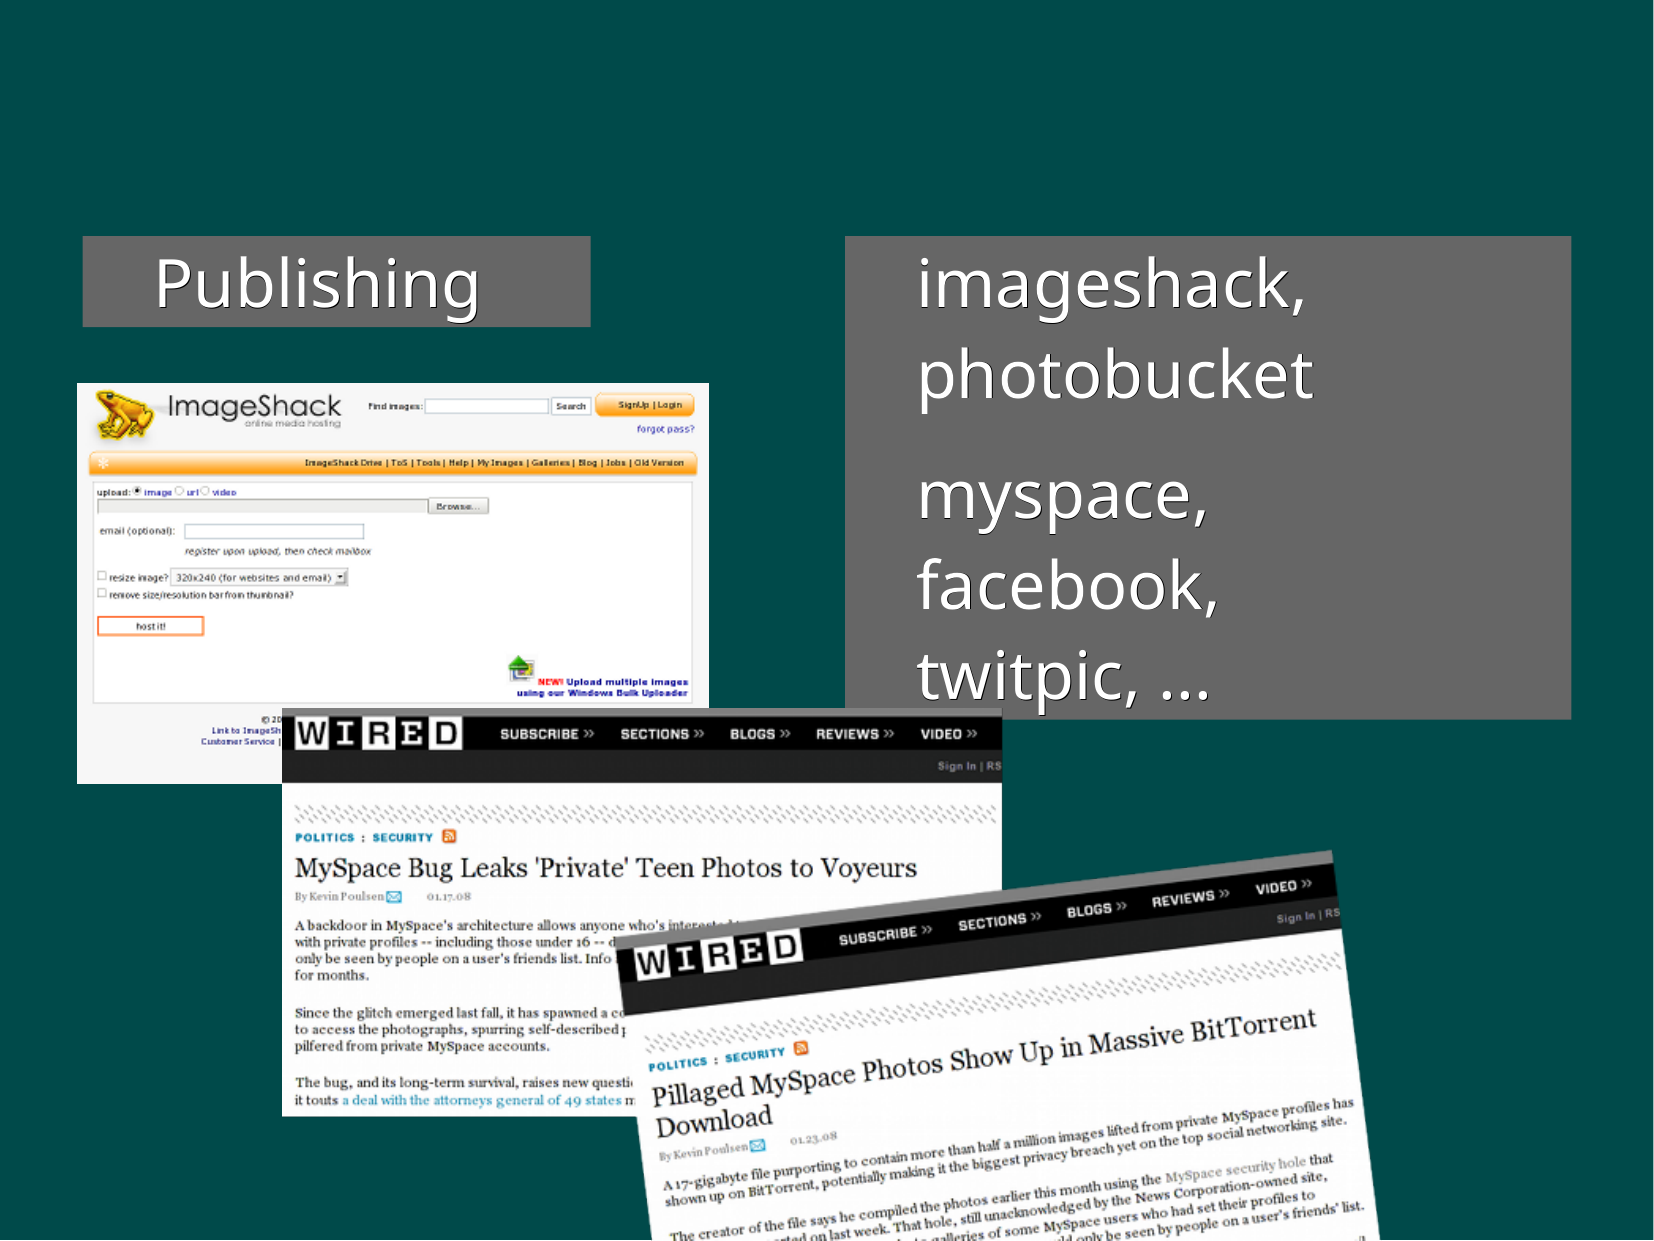

# Publishing
imageshack, photobucket
myspace,
facebook,
twitpic, ...